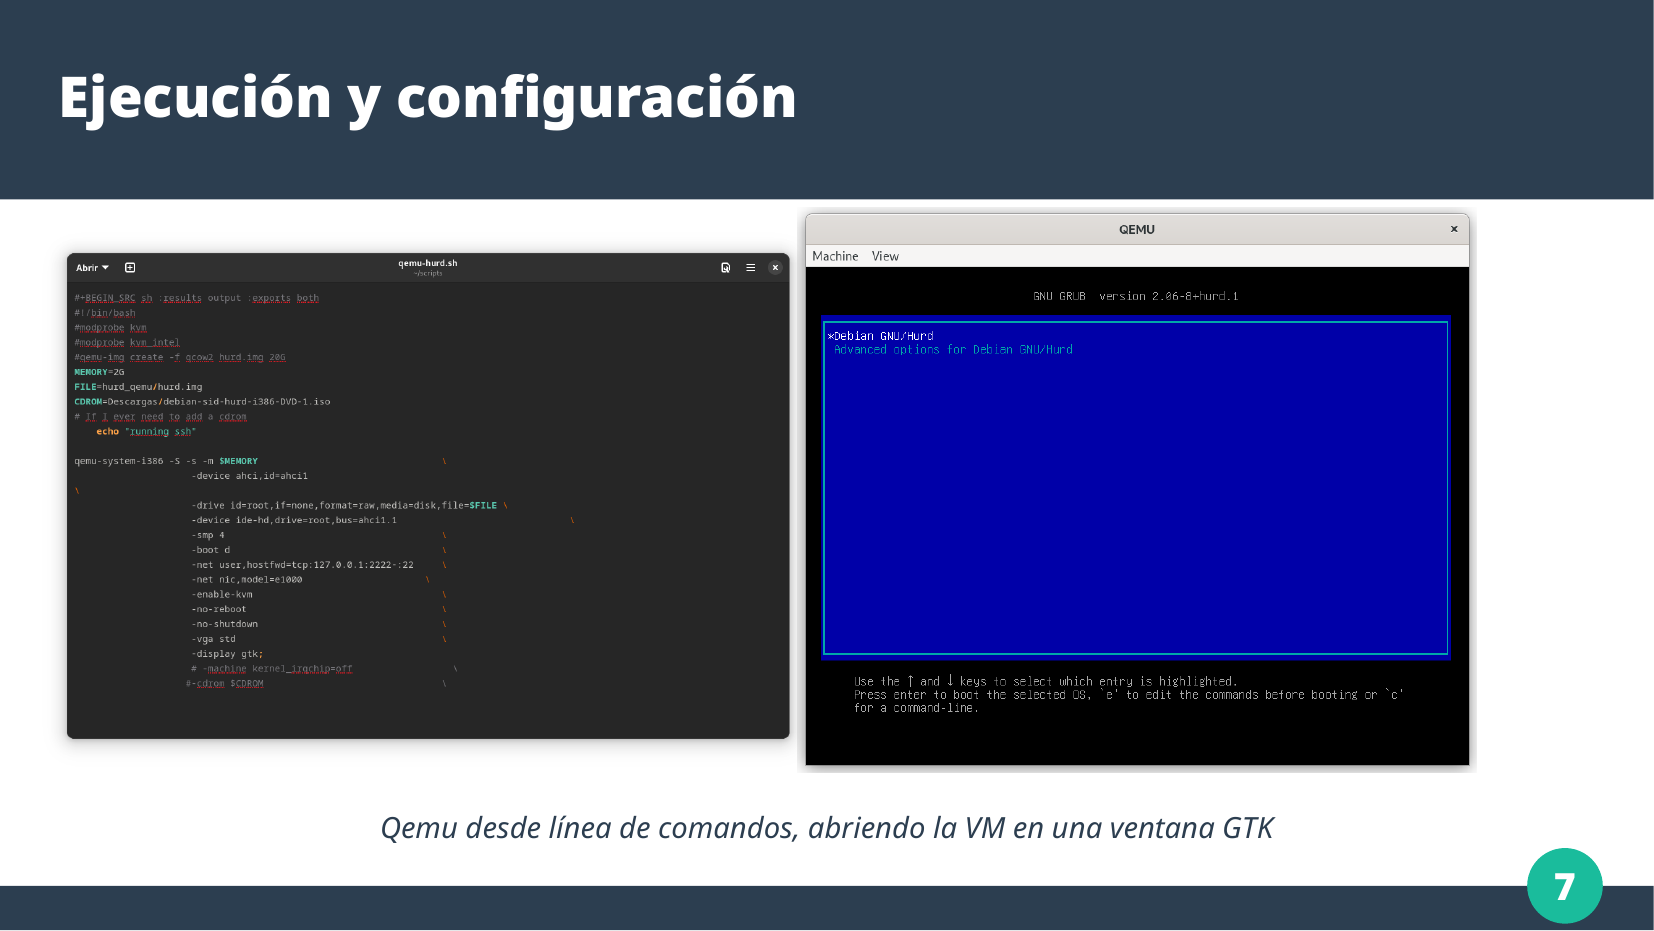

# Ejecución y configuración
Qemu desde línea de comandos, abriendo la VM en una ventana GTK